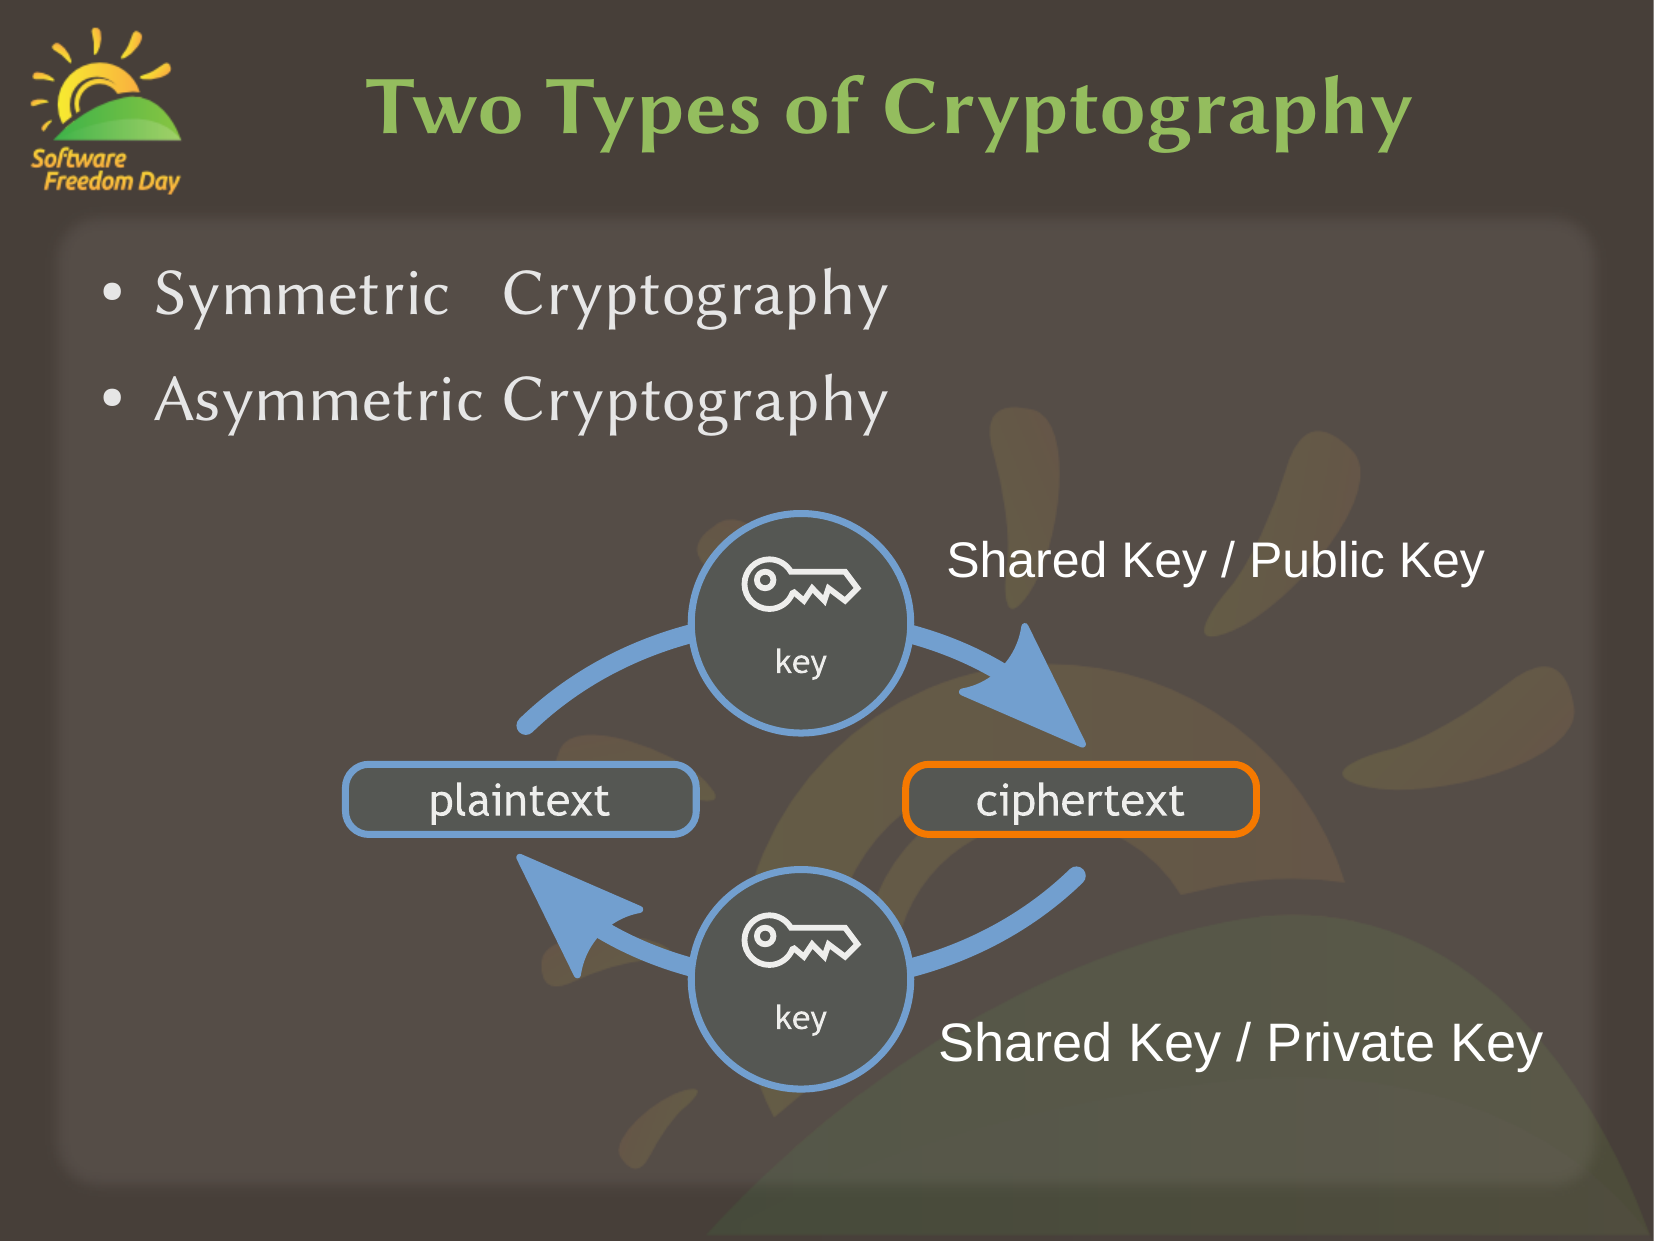

# Two Types of Cryptography
Symmetric Cryptography
Asymmetric Cryptography
Shared Key / Public Key
Shared Key / Private Key